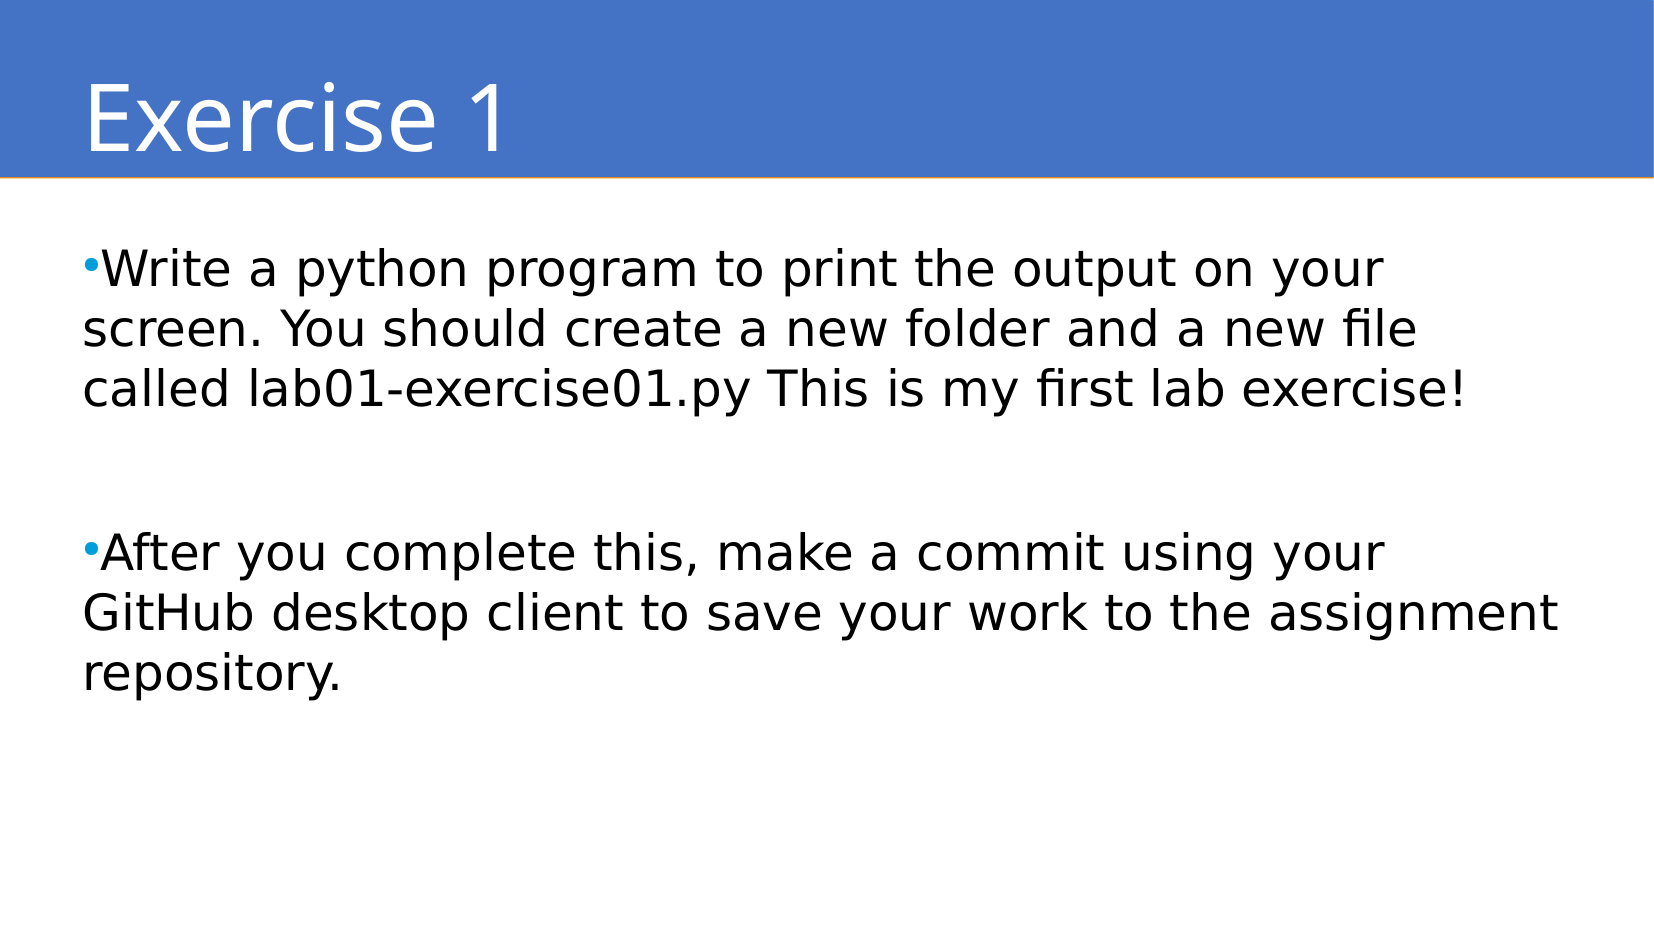

# Exercise 1
Write a python program to print the output on your screen. You should create a new folder and a new file called lab01-exercise01.py This is my first lab exercise!
After you complete this, make a commit using your GitHub desktop client to save your work to the assignment repository.